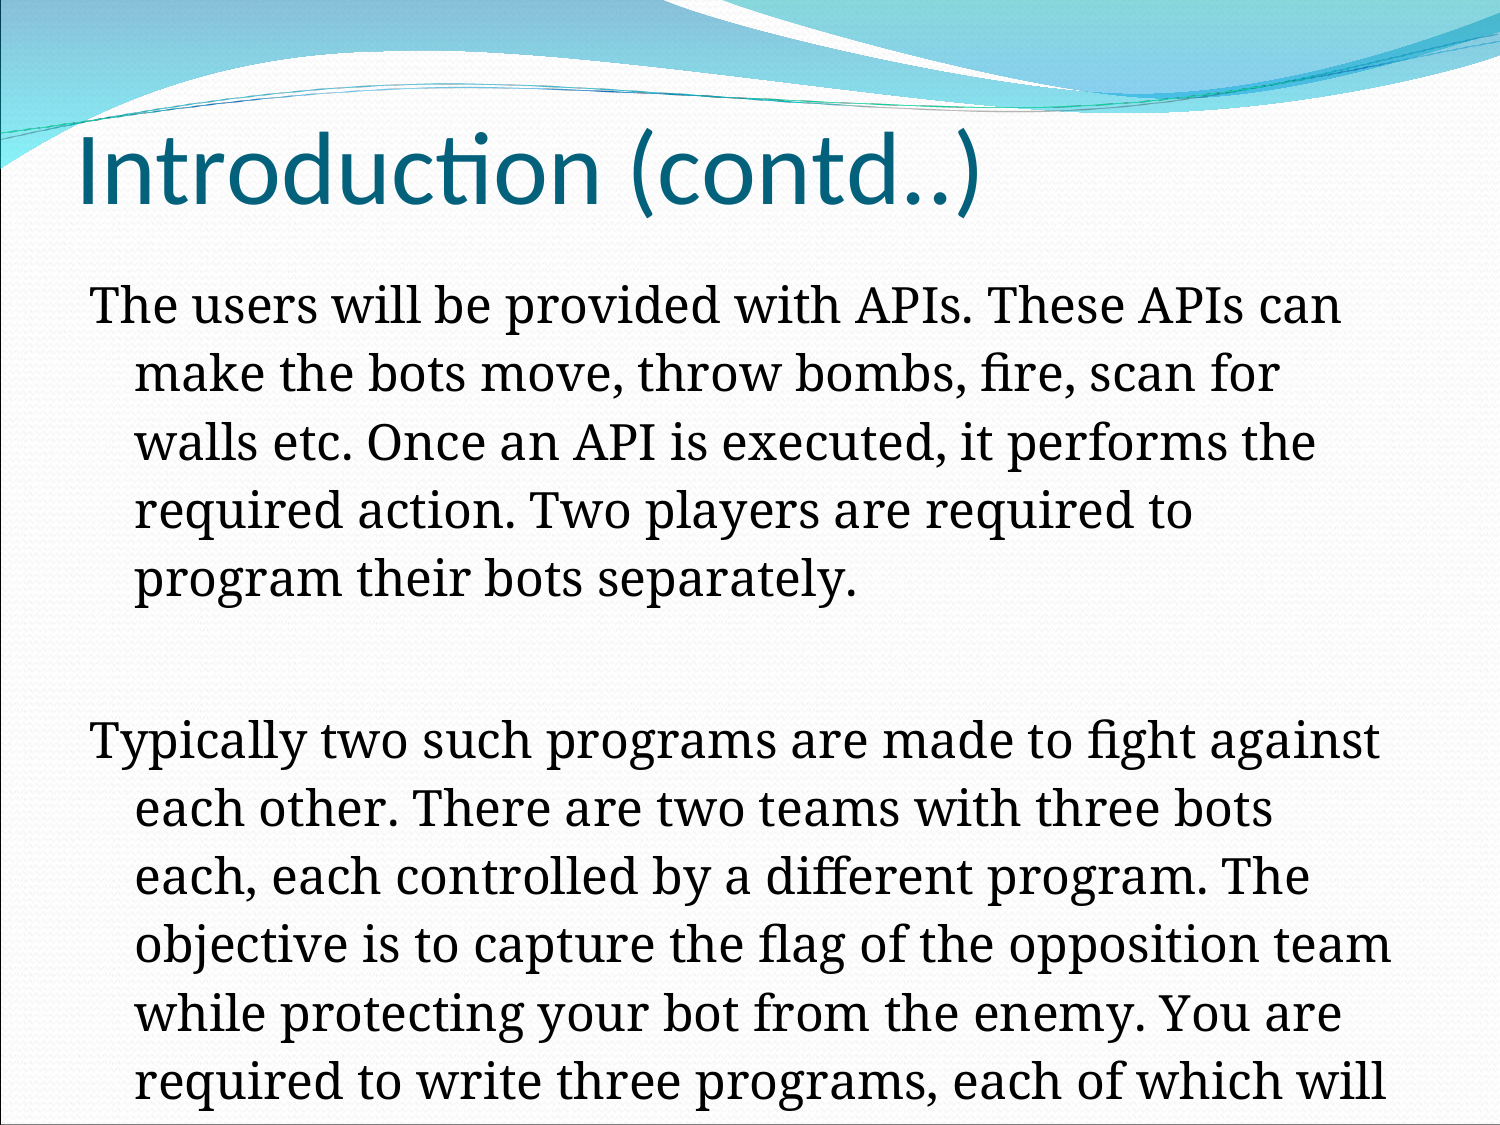

# Introduction (contd..)
The users will be provided with APIs. These APIs can make the bots move, throw bombs, fire, scan for walls etc. Once an API is executed, it performs the required action. Two players are required to program their bots separately.
Typically two such programs are made to fight against each other. There are two teams with three bots each, each controlled by a different program. The objective is to capture the flag of the opposition team while protecting your bot from the enemy. You are required to write three programs, each of which will control one bot of your team.